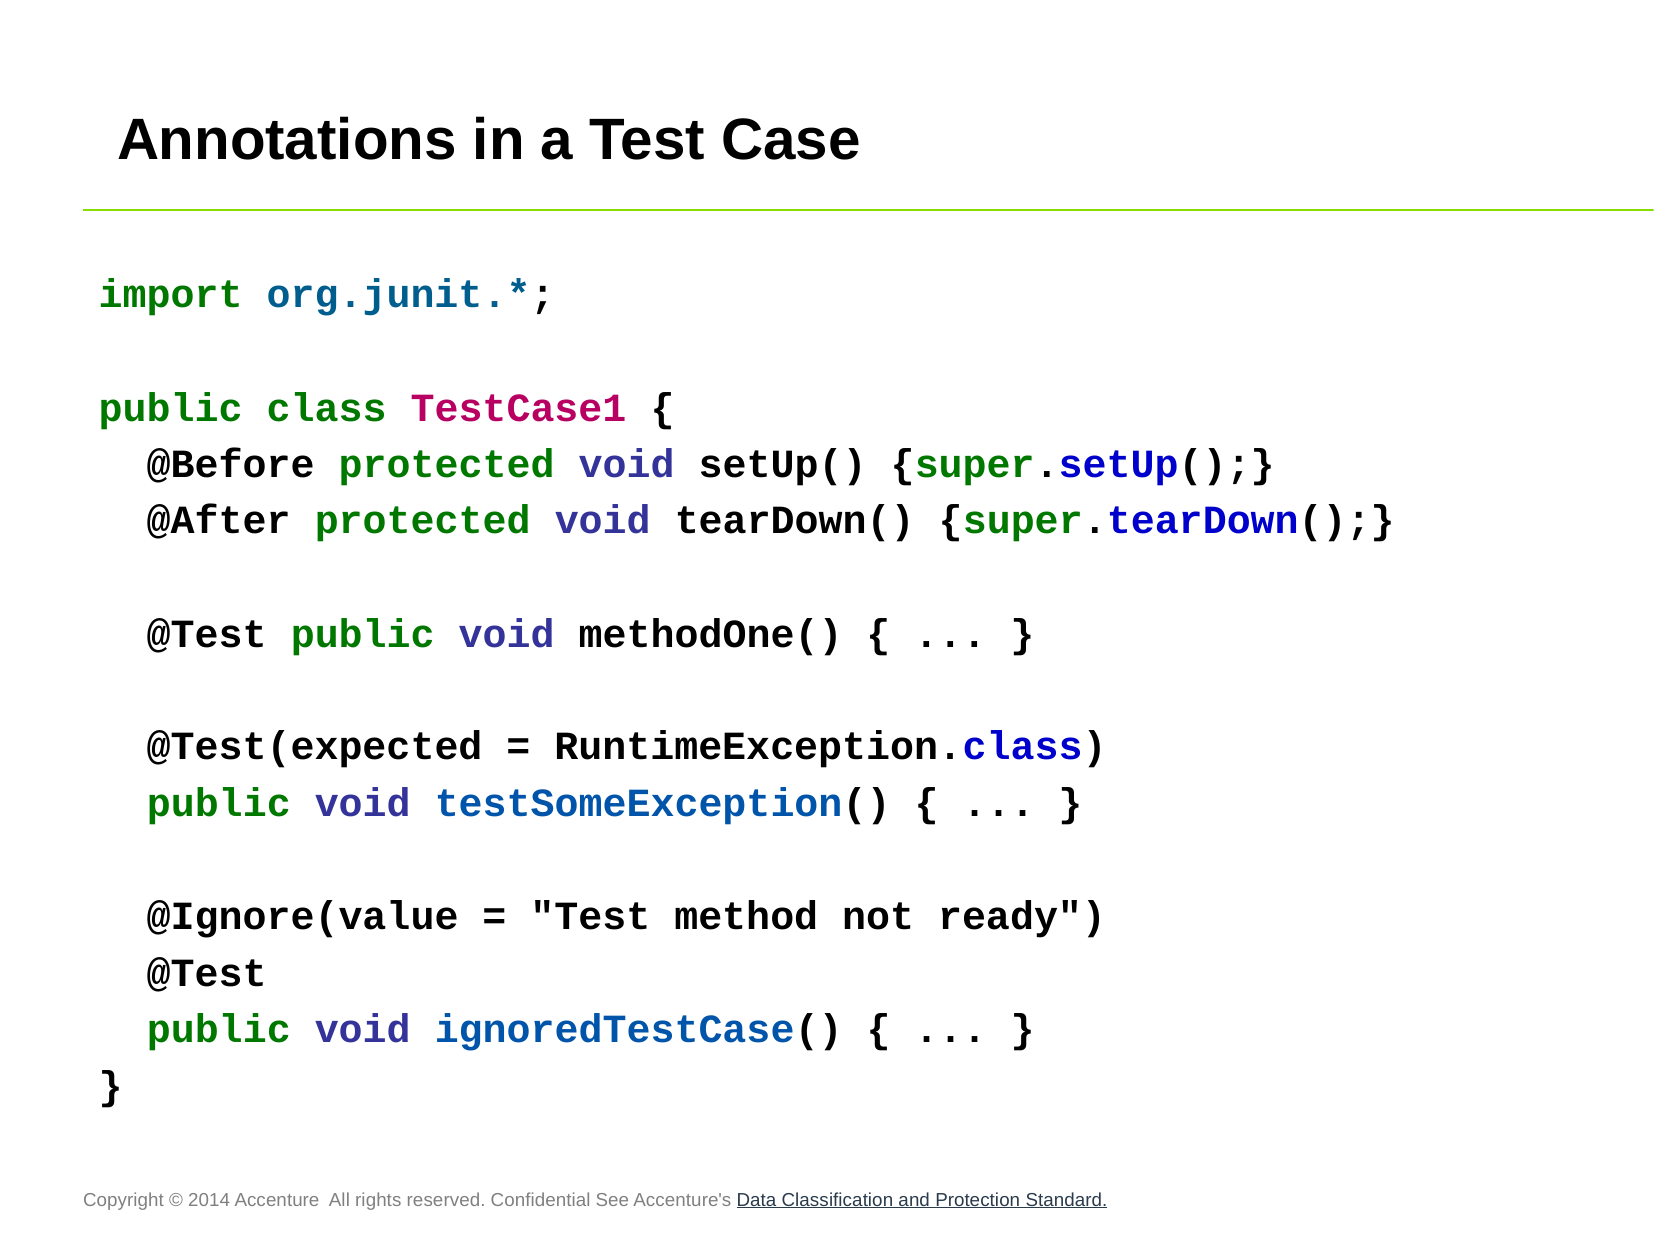

# Annotations in a Test Case
import org.junit.*;
public class TestCase1 {
 @Before protected void setUp() {super.setUp();}
 @After protected void tearDown() {super.tearDown();}
 @Test public void methodOne() { ... }
 @Test(expected = RuntimeException.class)
 public void testSomeException() { ... }
 @Ignore(value = "Test method not ready")
 @Test
 public void ignoredTestCase() { ... }
}